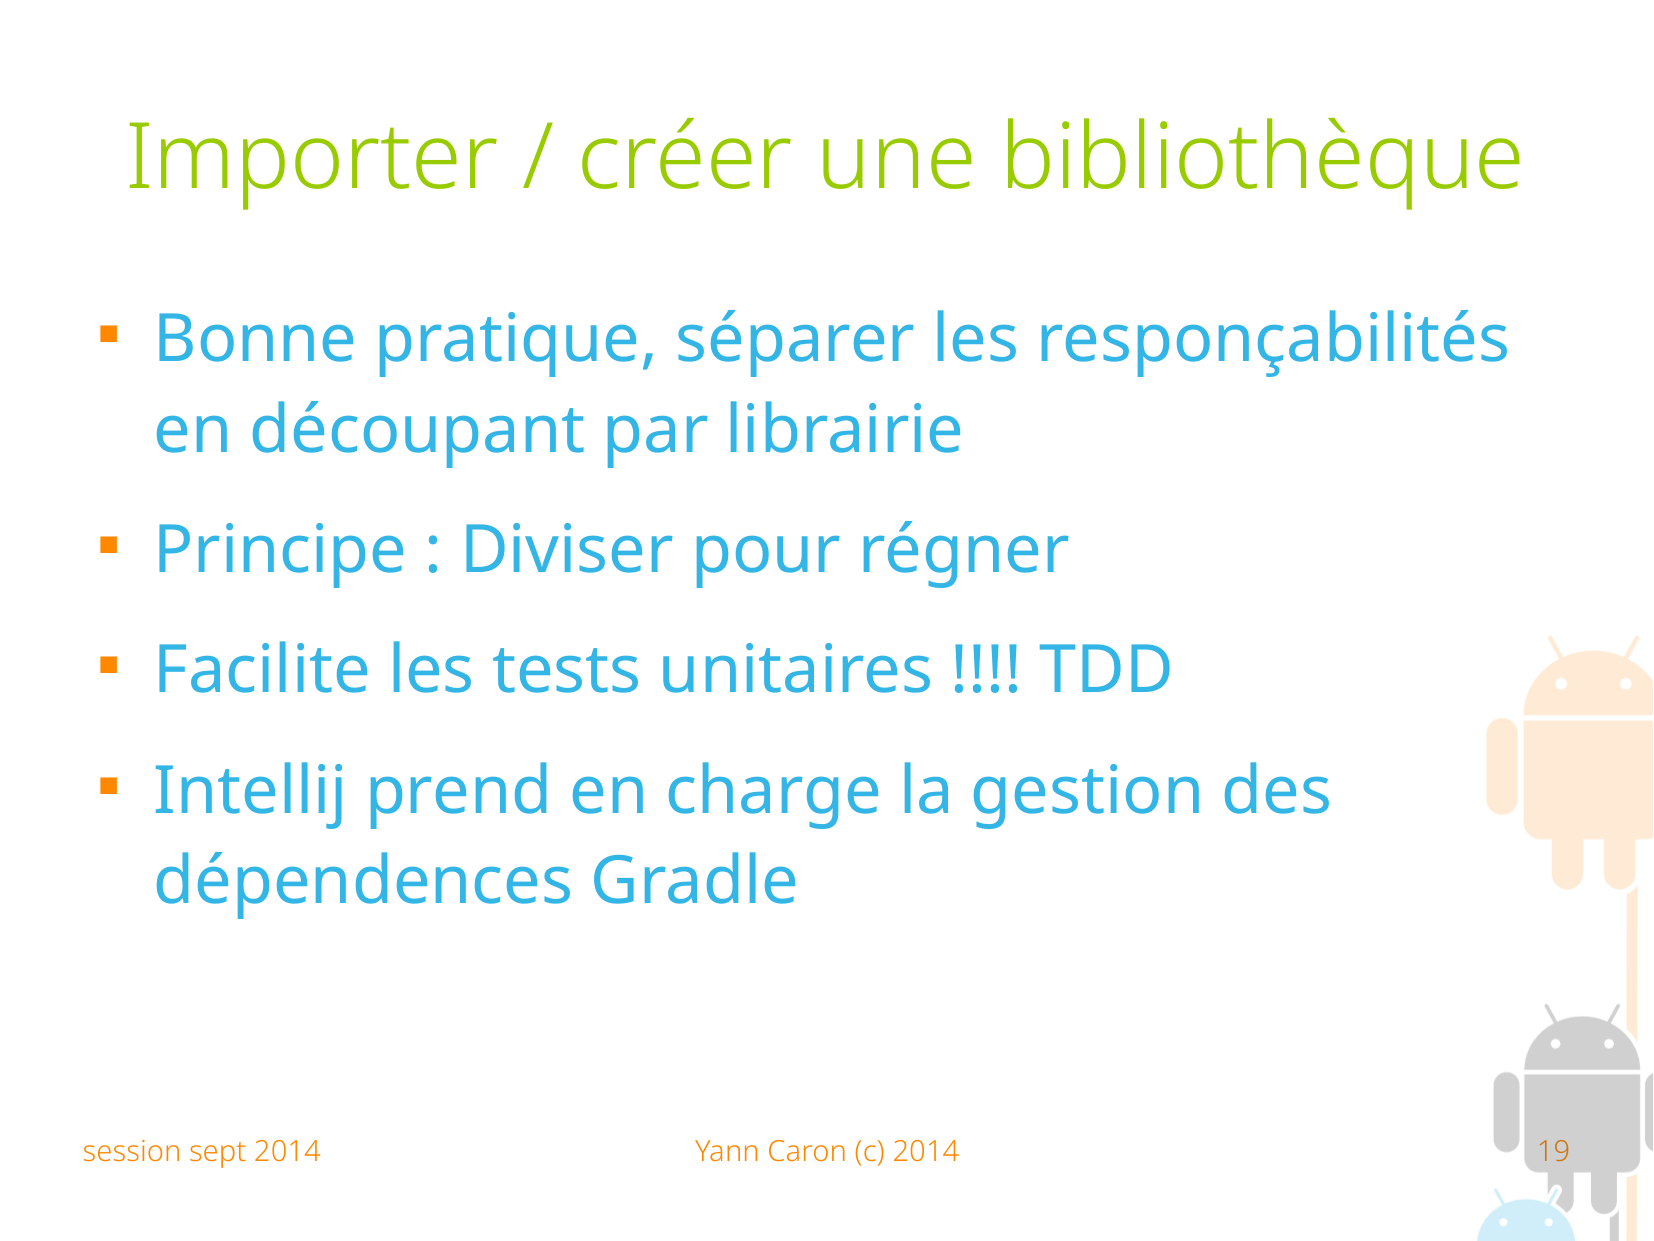

# Importer / créer une bibliothèque
Bonne pratique, séparer les responçabilités en découpant par librairie
Principe : Diviser pour régner
Facilite les tests unitaires !!!! TDD
Intellij prend en charge la gestion des dépendences Gradle
session sept 2014
Yann Caron (c) 2014
19